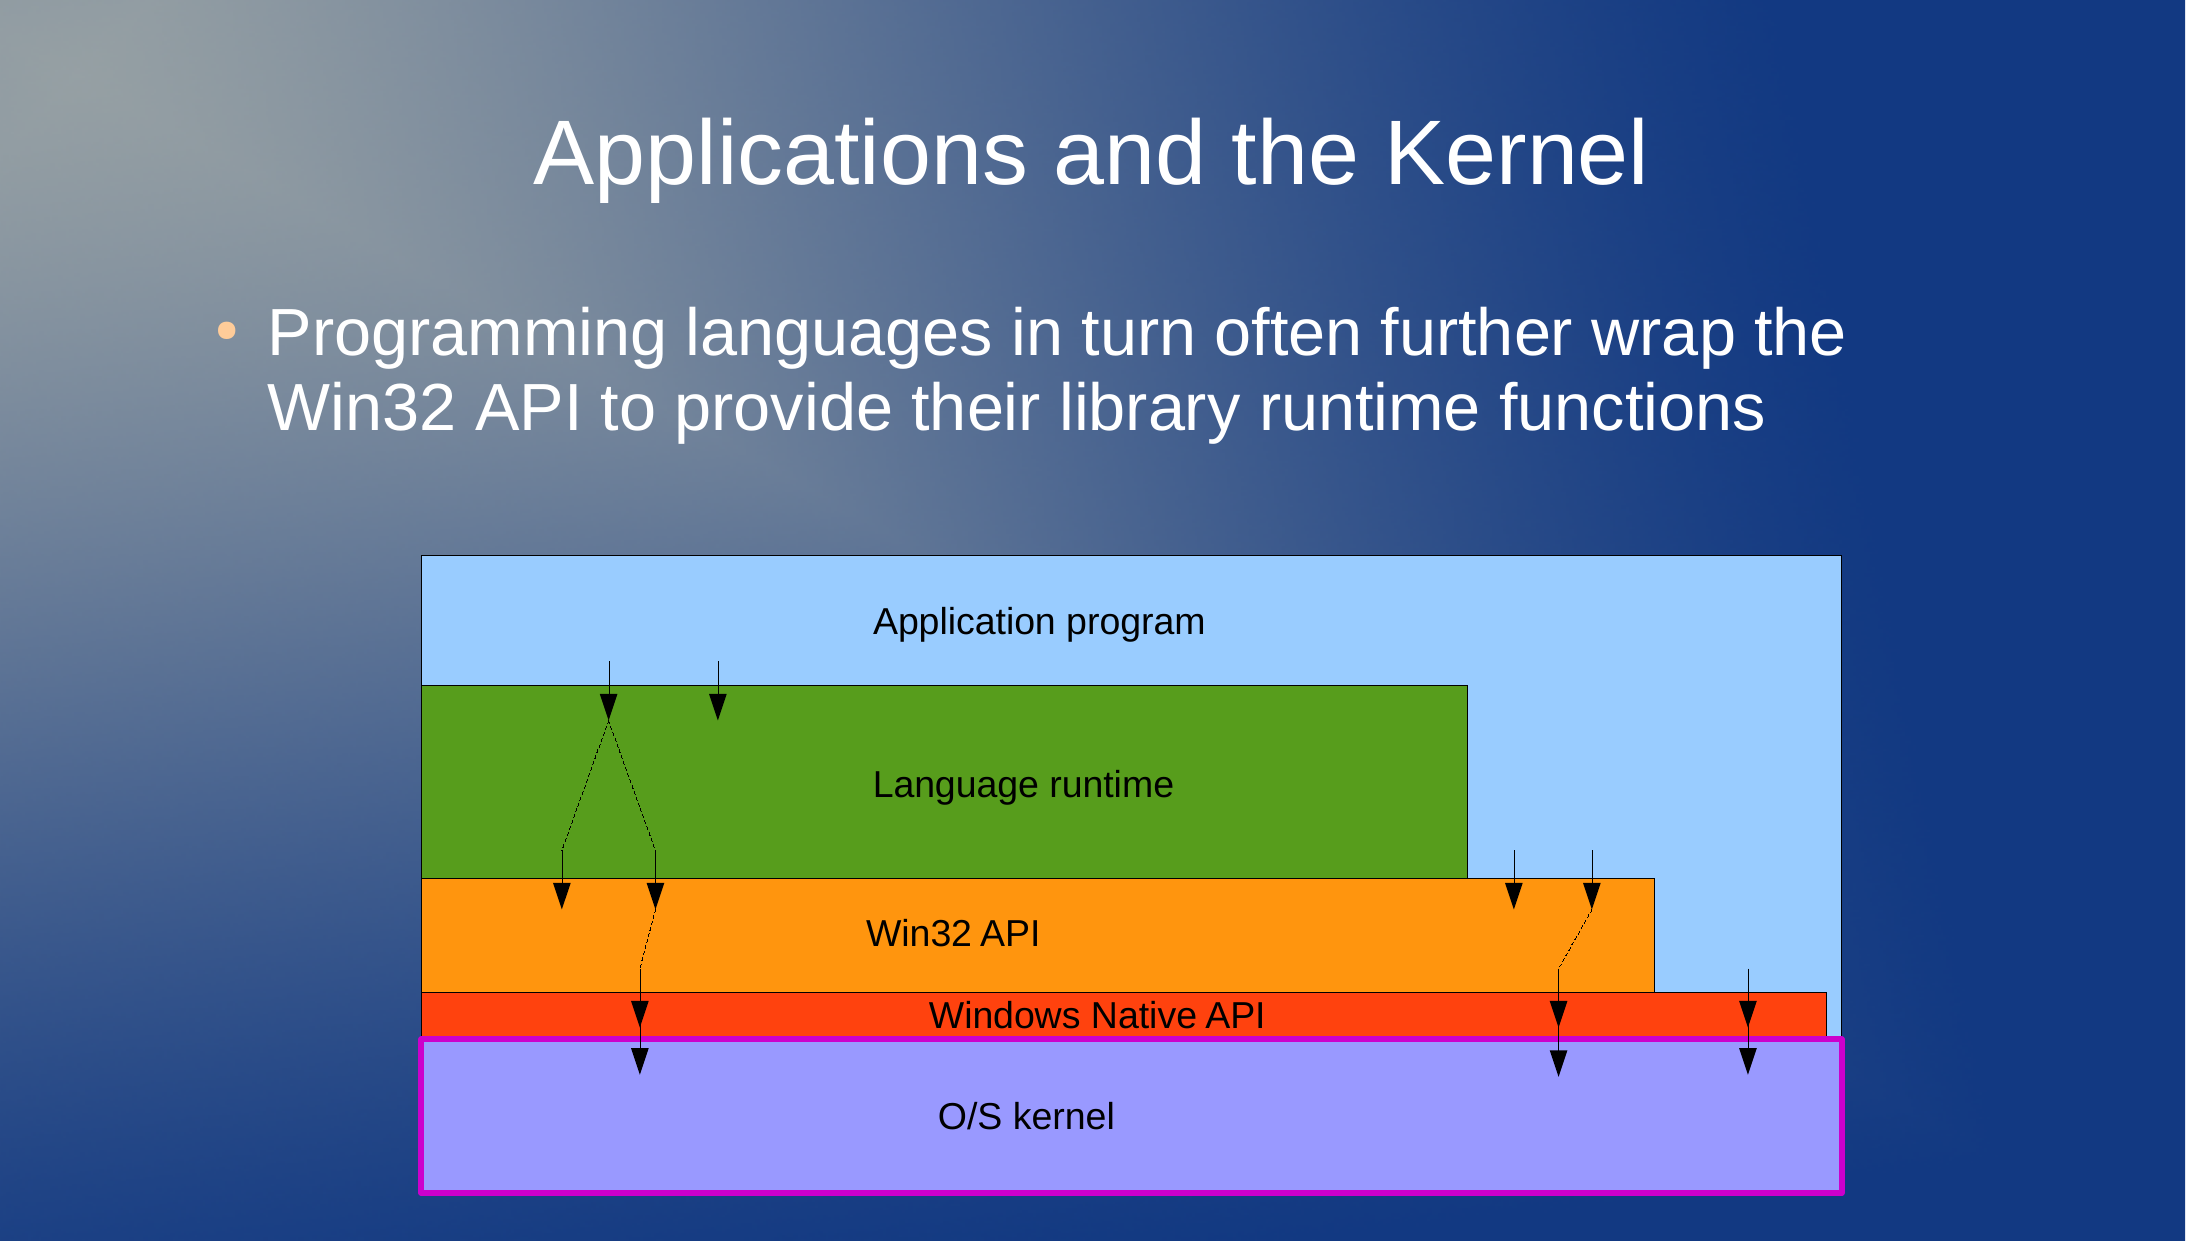

# Applications and the Kernel
Programming languages in turn often further wrap the Win32 API to provide their library runtime functions
Application program
Language runtime
Win32 API
Windows Native API
O/S kernel